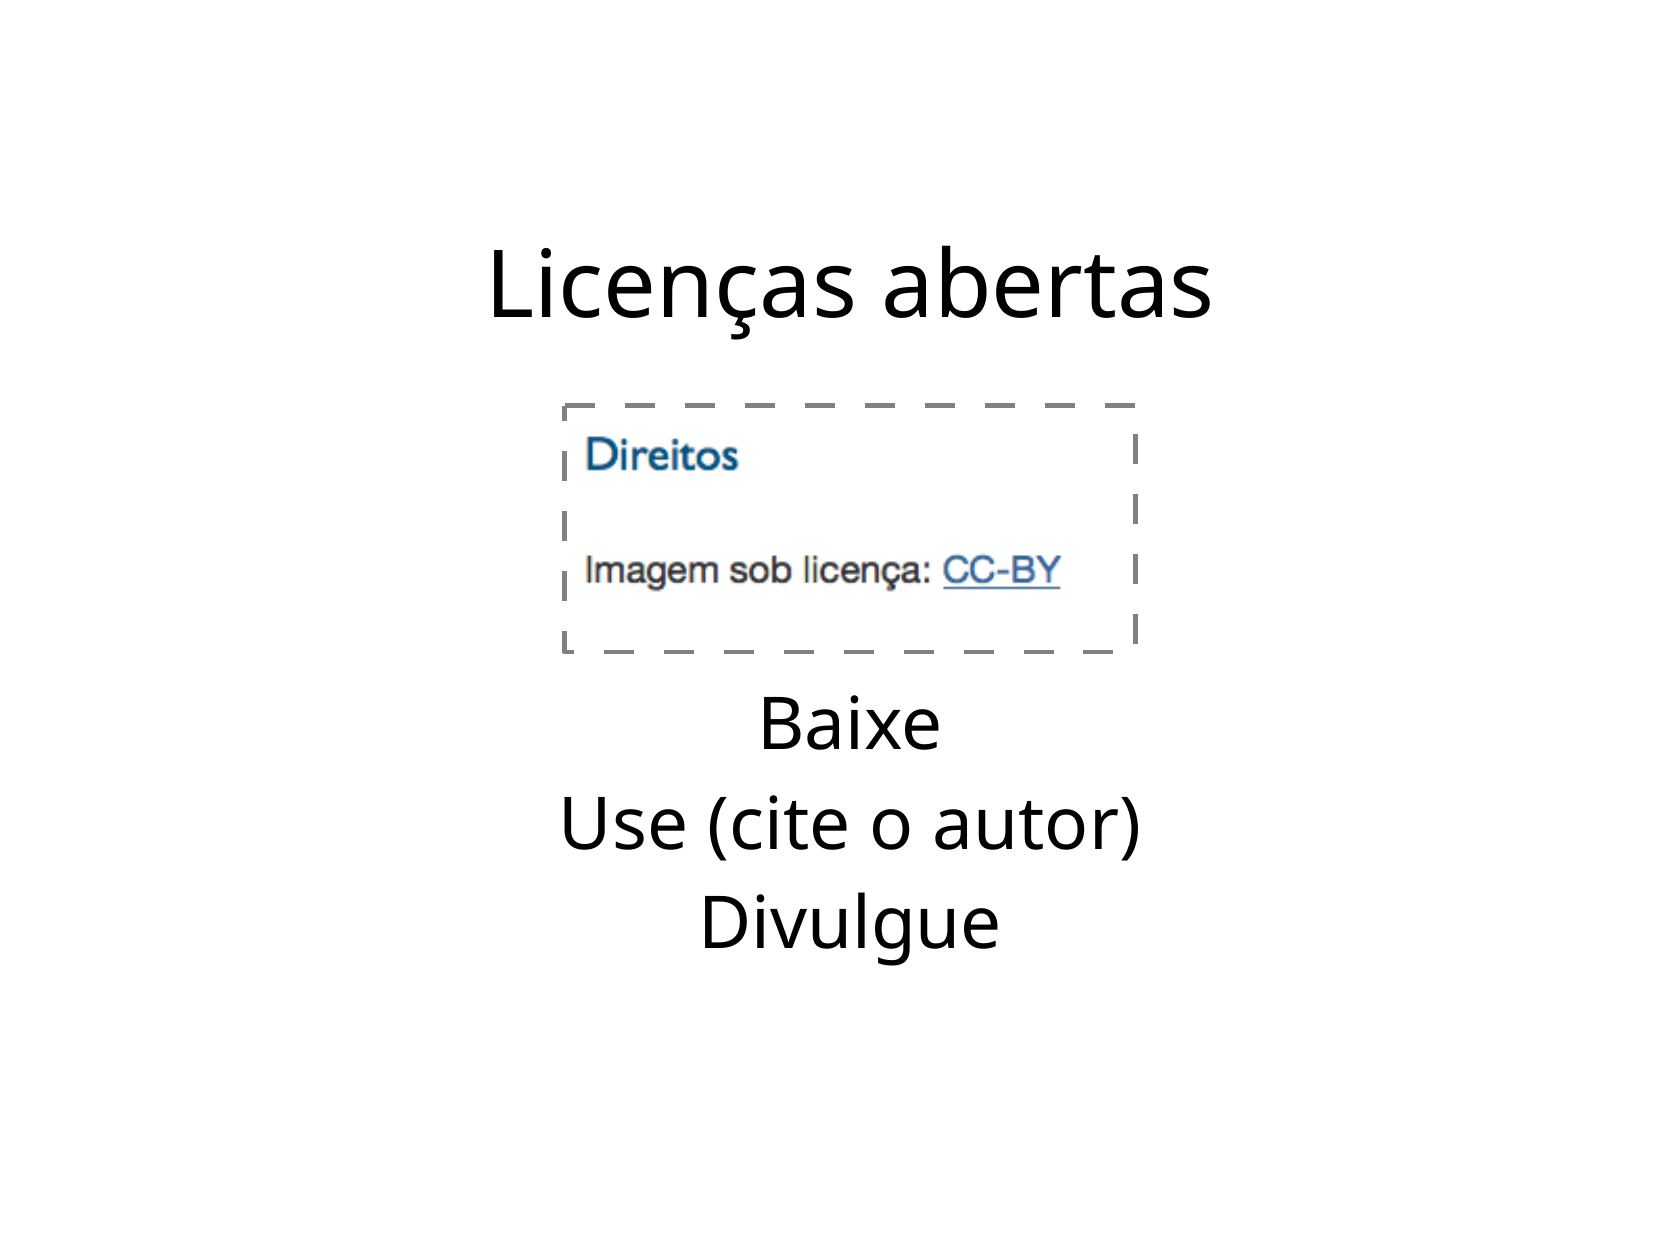

# Licenças abertas
Baixe
Use (cite o autor)
Divulgue